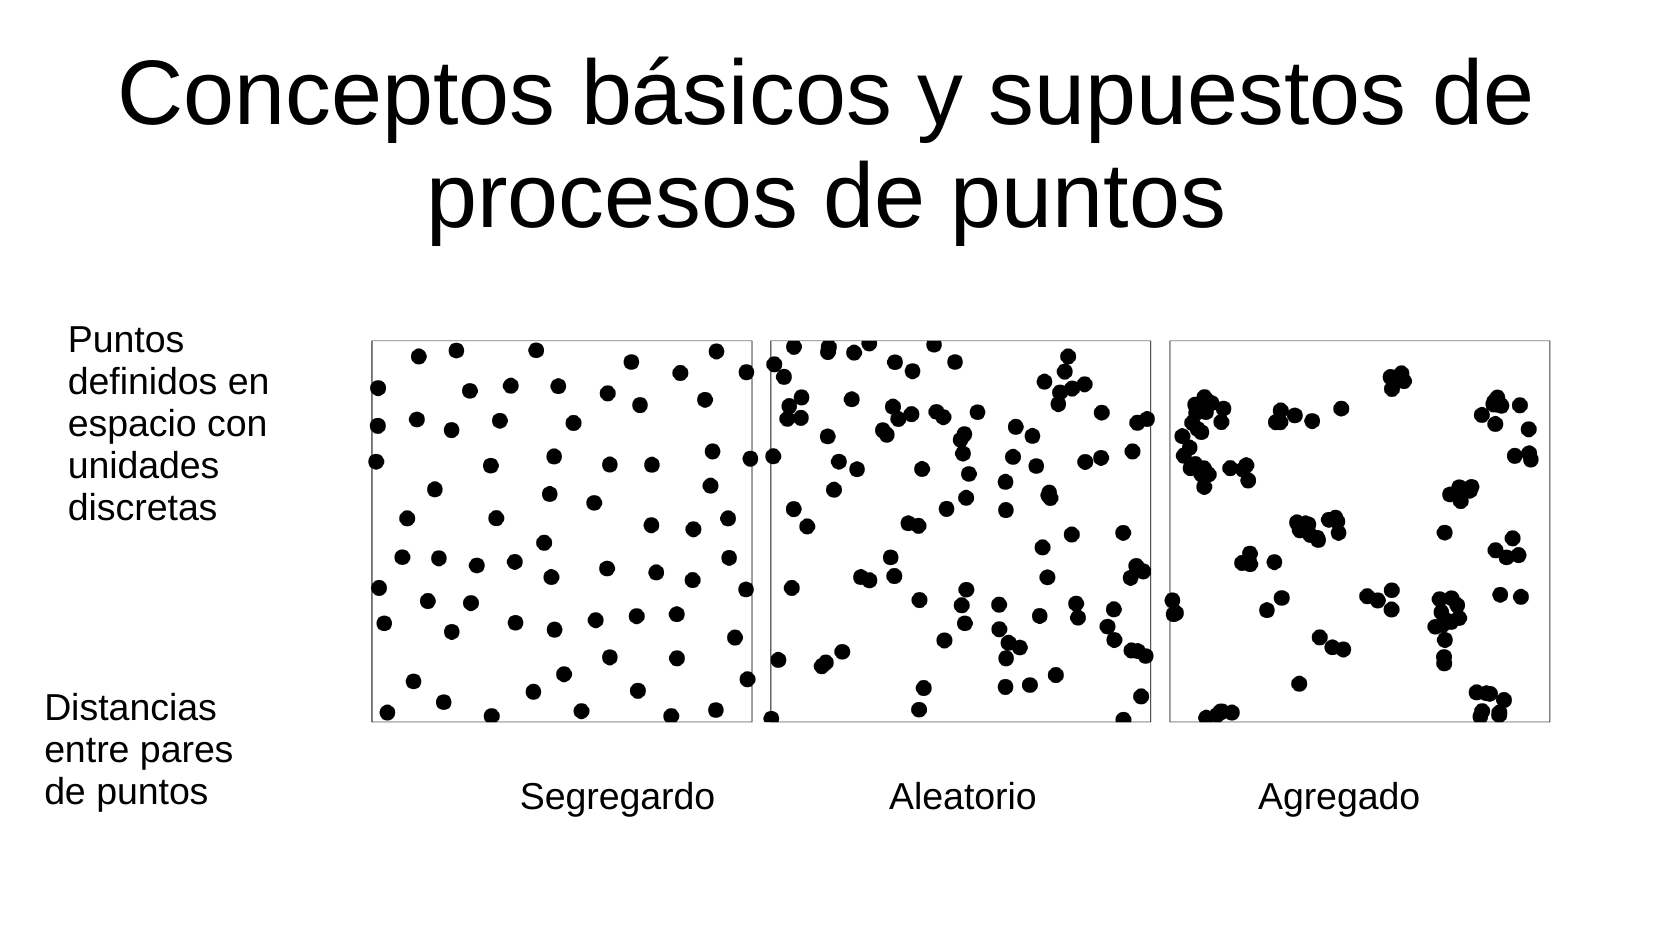

# Conceptos básicos y supuestos de procesos de puntos
Puntos definidos en espacio con unidades discretas
Distancias entre pares de puntos
Segregardo			Aleatorio				Agregado